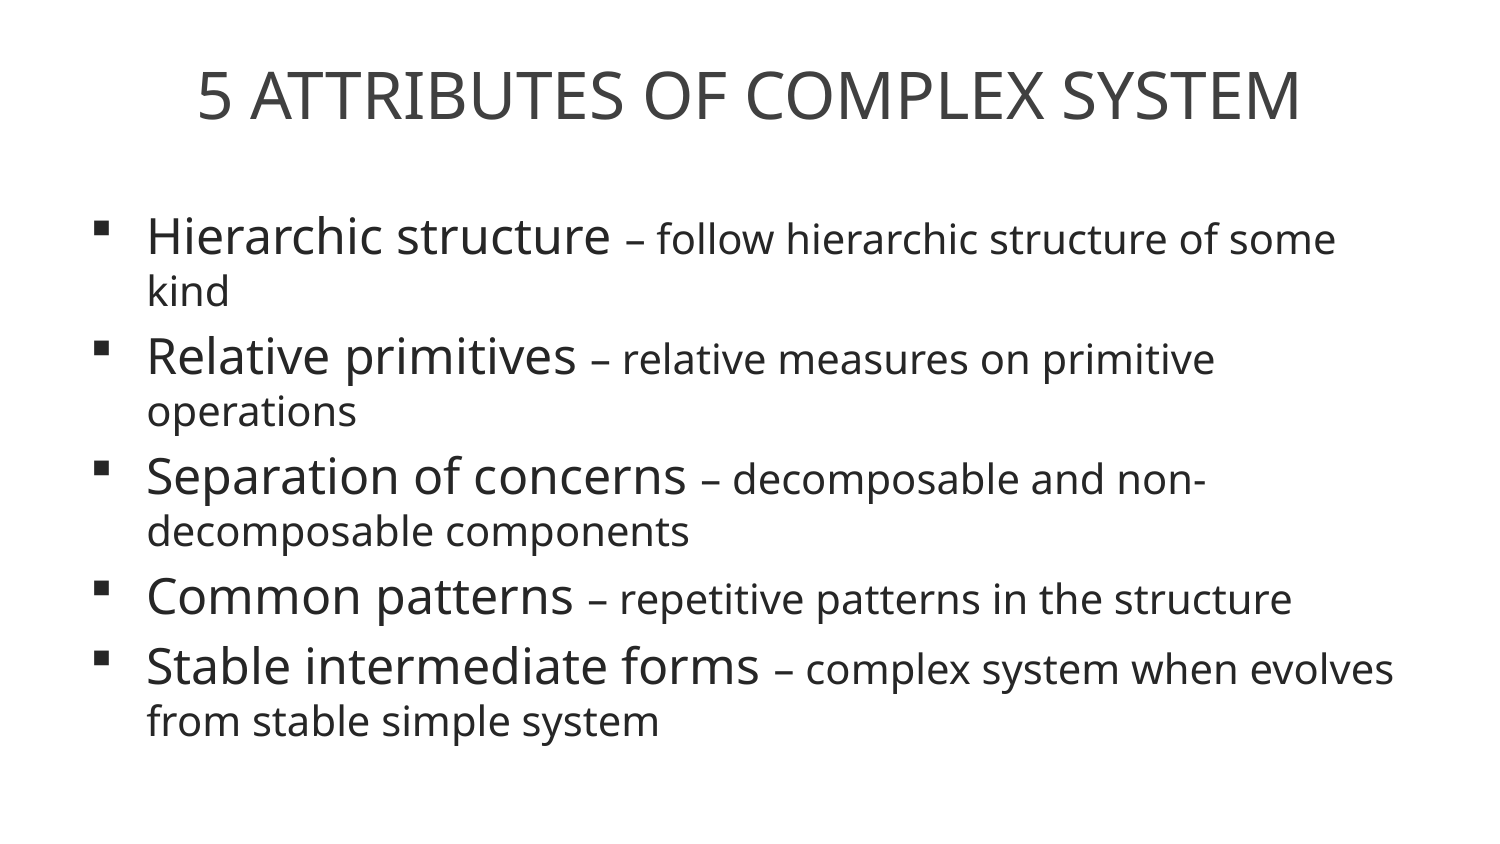

# 5 attributes of complex system
Hierarchic structure – follow hierarchic structure of some kind
Relative primitives – relative measures on primitive operations
Separation of concerns – decomposable and non-decomposable components
Common patterns – repetitive patterns in the structure
Stable intermediate forms – complex system when evolves from stable simple system